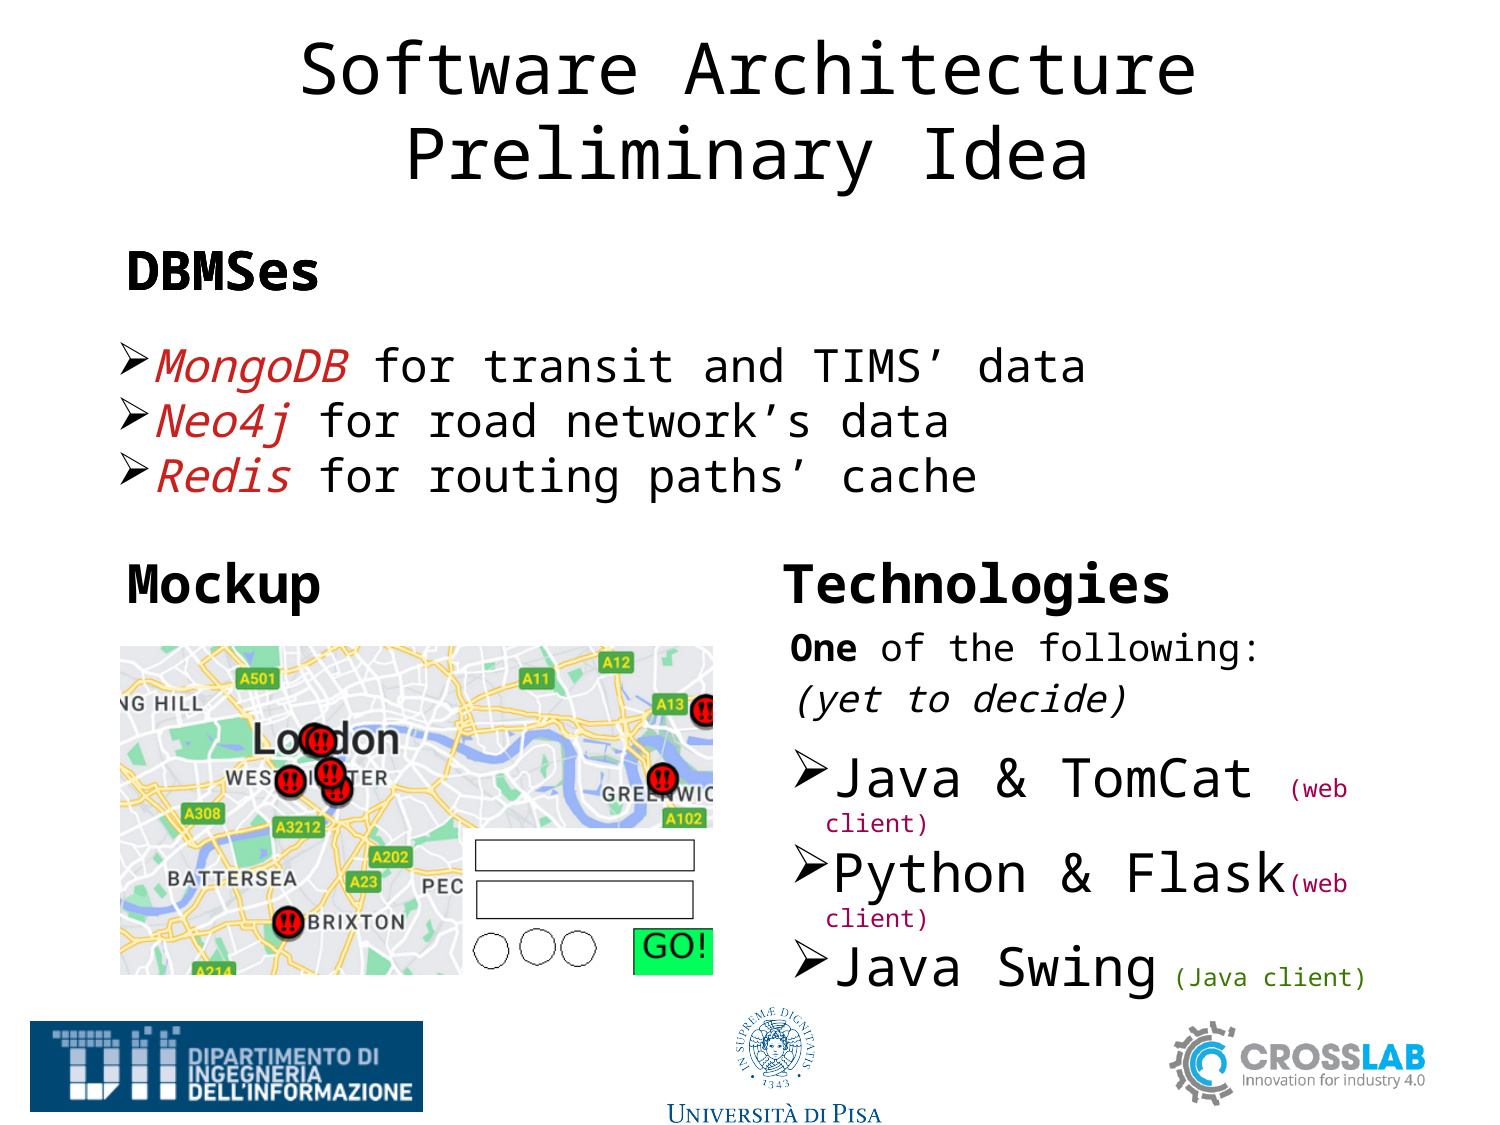

# Software Architecture Preliminary Idea
DBMSes
DBMSes
DBMSes
MongoDB for transit and TIMS’ data
Neo4j for road network’s data
Redis for routing paths’ cache
Mockup
Technologies
One of the following:
(yet to decide)
Java & TomCat (web client)
Python & Flask(web client)
Java Swing (Java client)